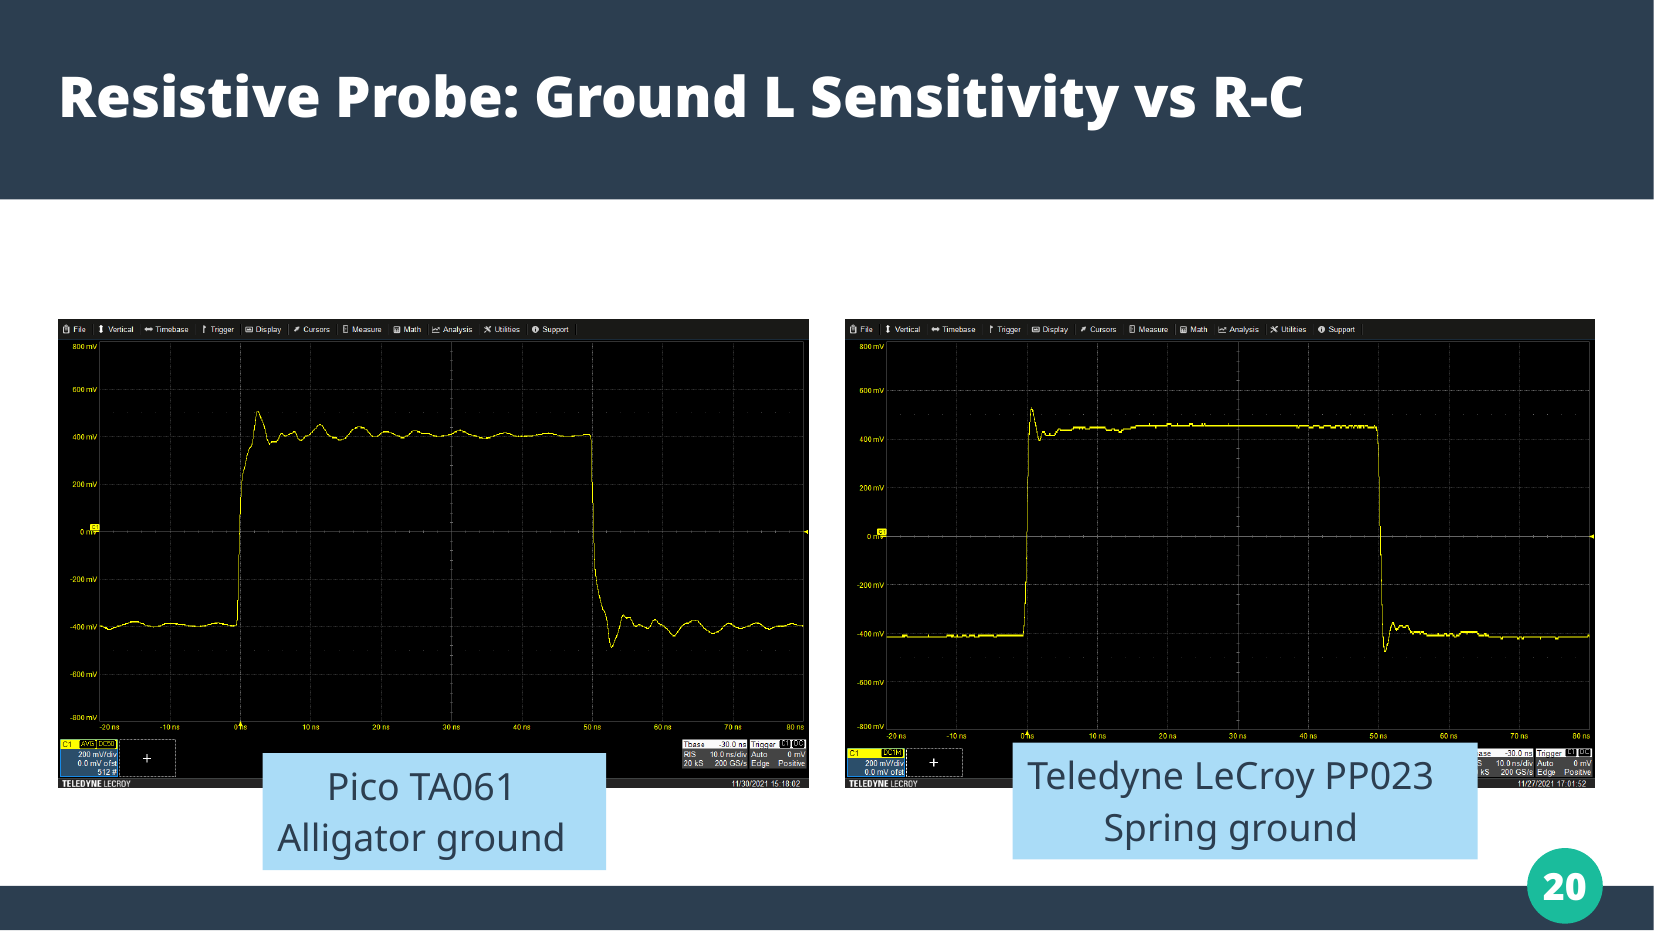

# Resistive Probe: Ground L Sensitivity vs R-C
Teledyne LeCroy PP023
Spring ground
Pico TA061
Alligator ground